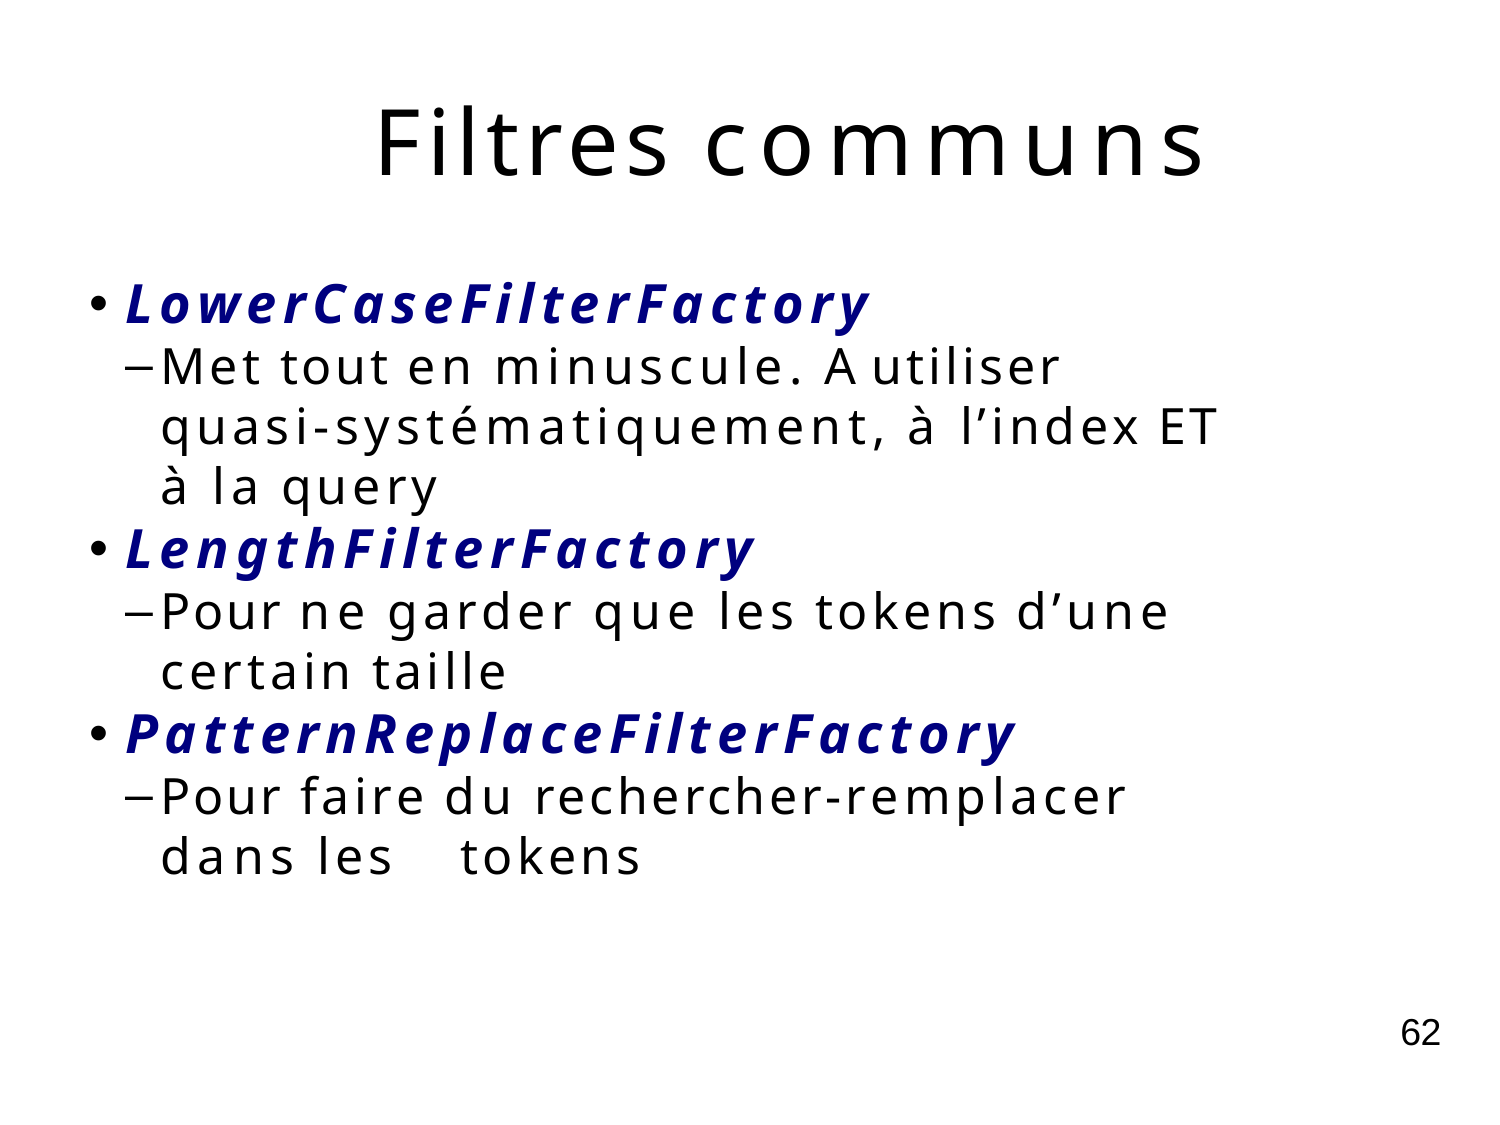

# Filtres communs
LowerCaseFilterFactory
Met tout en minuscule. A utiliser quasi-systématiquement, à l’index ET à la query
LengthFilterFactory
Pour ne garder que les tokens d’une certain taille
PatternReplaceFilterFactory
Pour faire du rechercher-remplacer dans les 	tokens
62